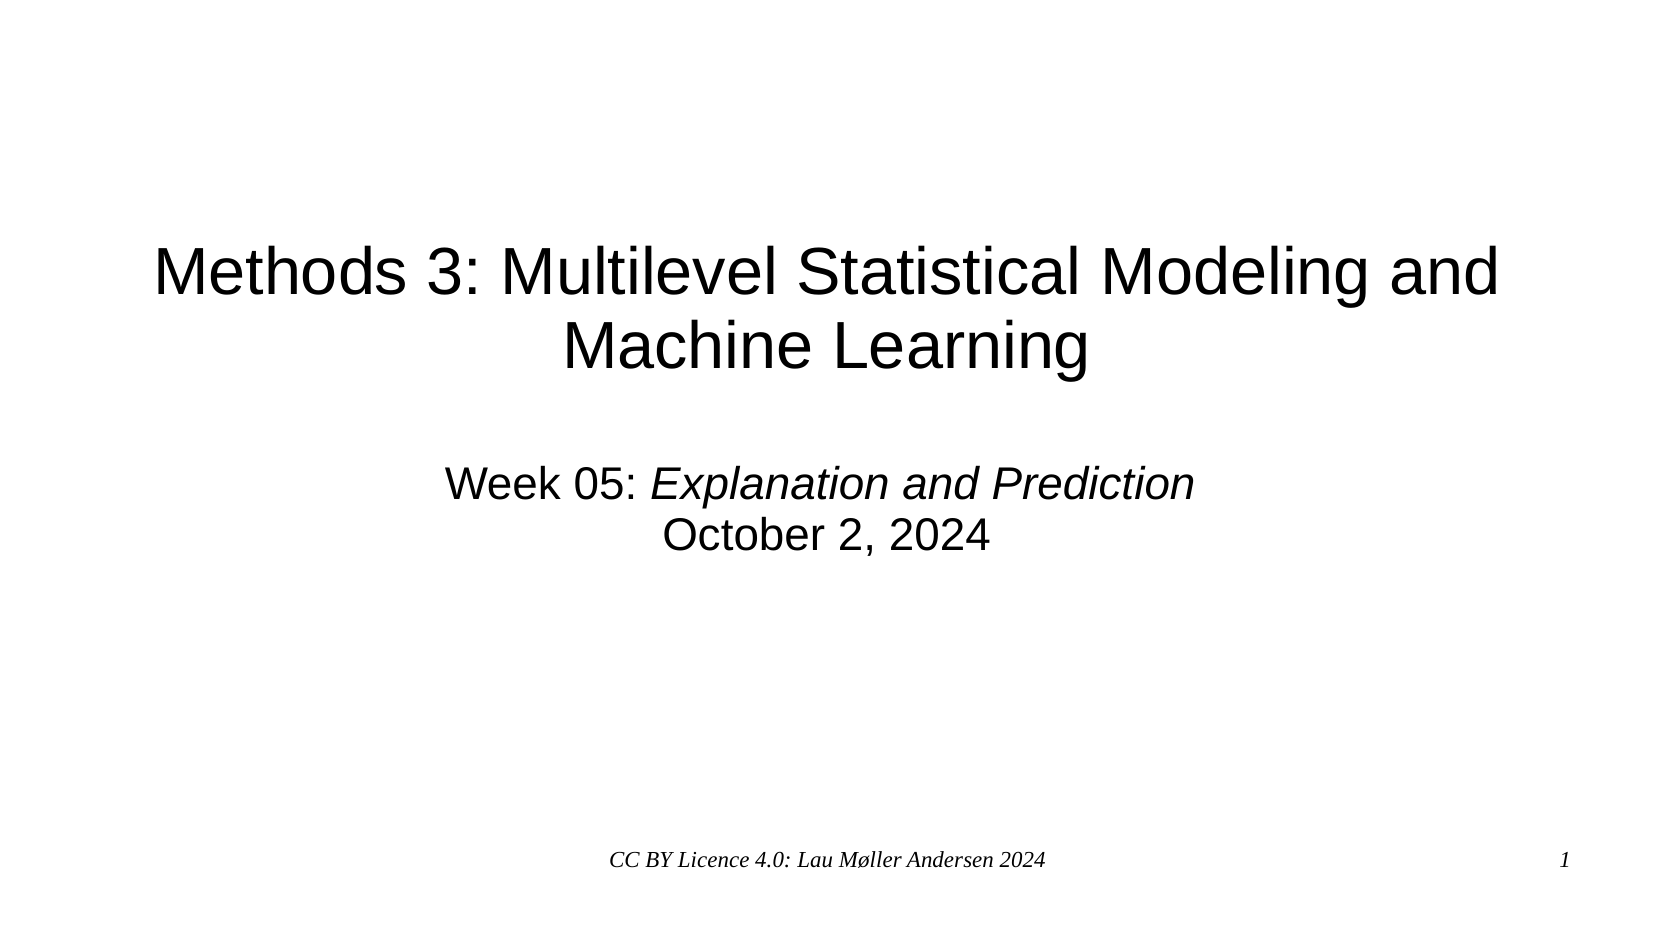

# Methods 3: Multilevel Statistical Modeling and Machine Learning
Week 05: Explanation and Prediction
October 2, 2024
CC BY Licence 4.0: Lau Møller Andersen 2024
1